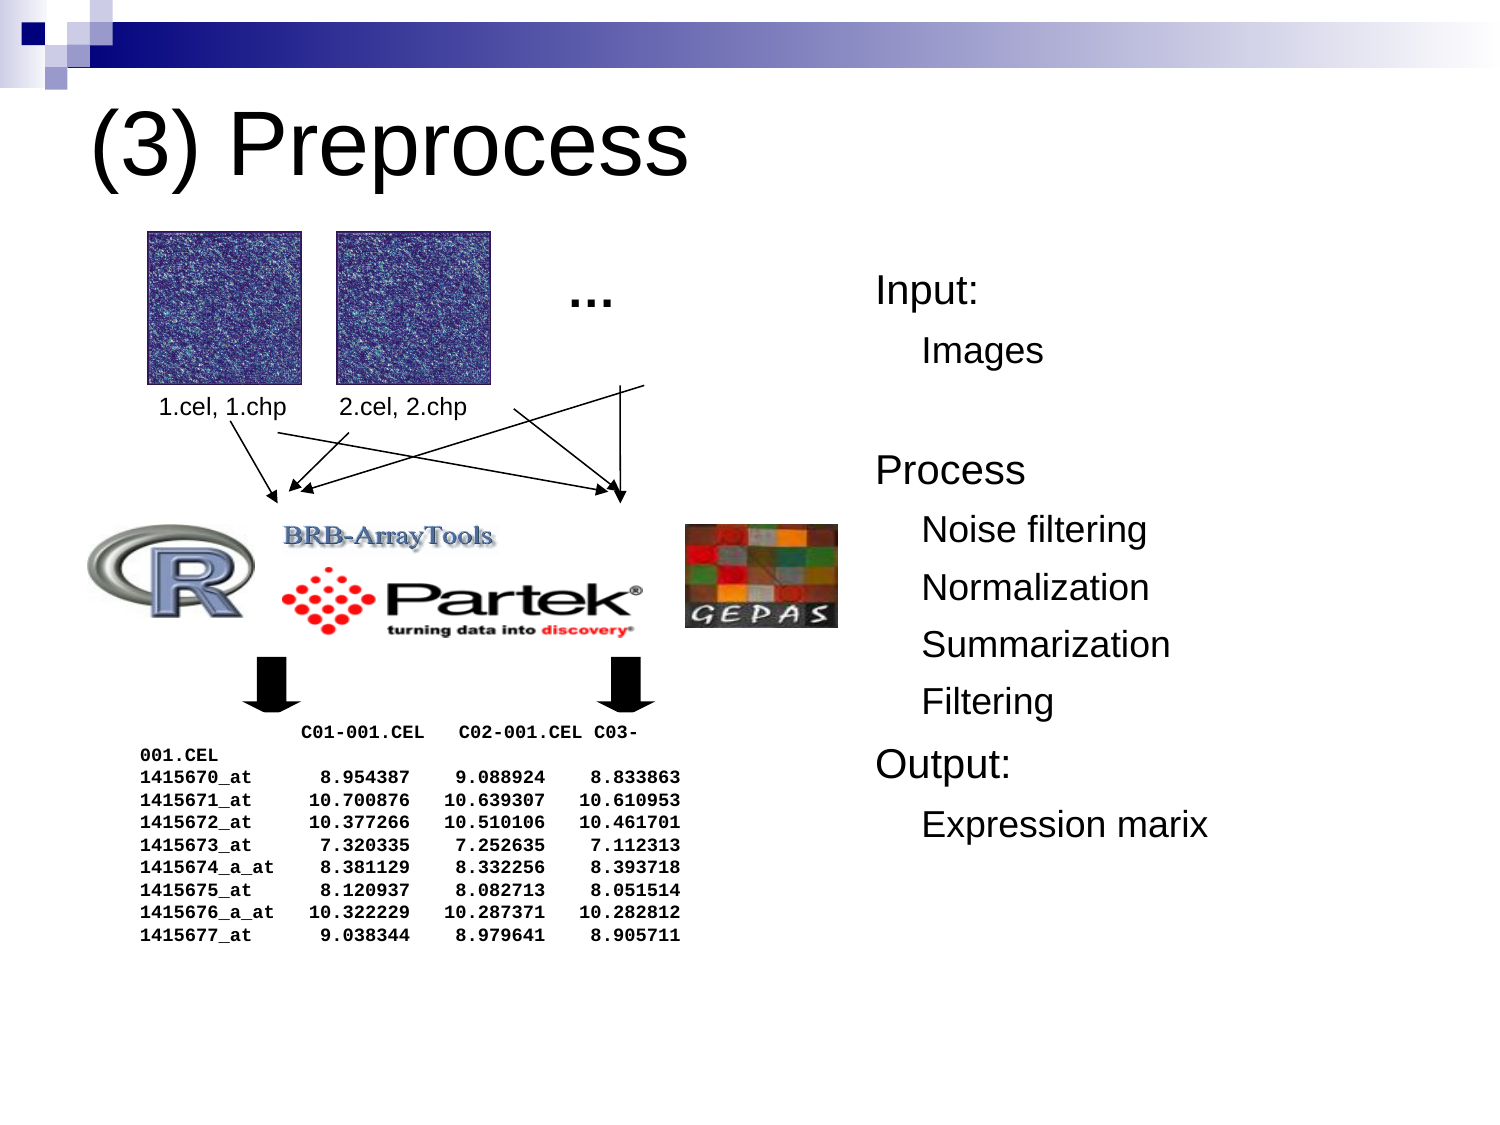

# (3) Preprocess
…
Input:
Images
Process
Noise filtering
Normalization
Summarization
Filtering
Output:
Expression marix
1.cel, 1.chp
2.cel, 2.chp
 		 C01-001.CEL C02-001.CEL C03-001.CEL
1415670_at 8.954387 9.088924 8.833863
1415671_at 10.700876 10.639307 10.610953
1415672_at 10.377266 10.510106 10.461701
1415673_at 7.320335 7.252635 7.112313
1415674_a_at 8.381129 8.332256 8.393718
1415675_at 8.120937 8.082713 8.051514
1415676_a_at 10.322229 10.287371 10.282812
1415677_at 9.038344 8.979641 8.905711